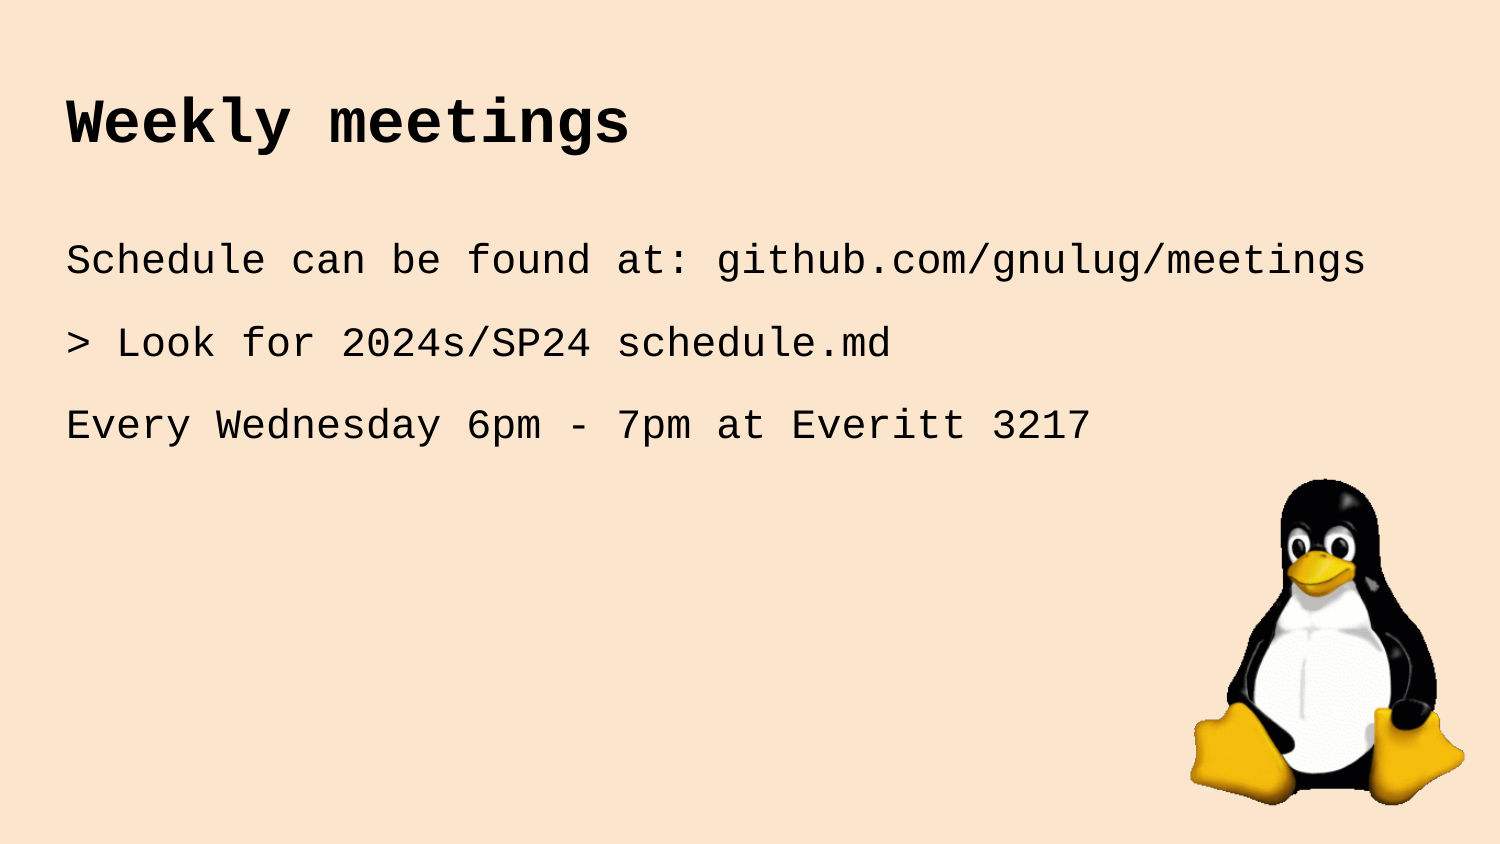

# Weekly meetings
Schedule can be found at: github.com/gnulug/meetings
> Look for 2024s/SP24 schedule.md
Every Wednesday 6pm - 7pm at Everitt 3217